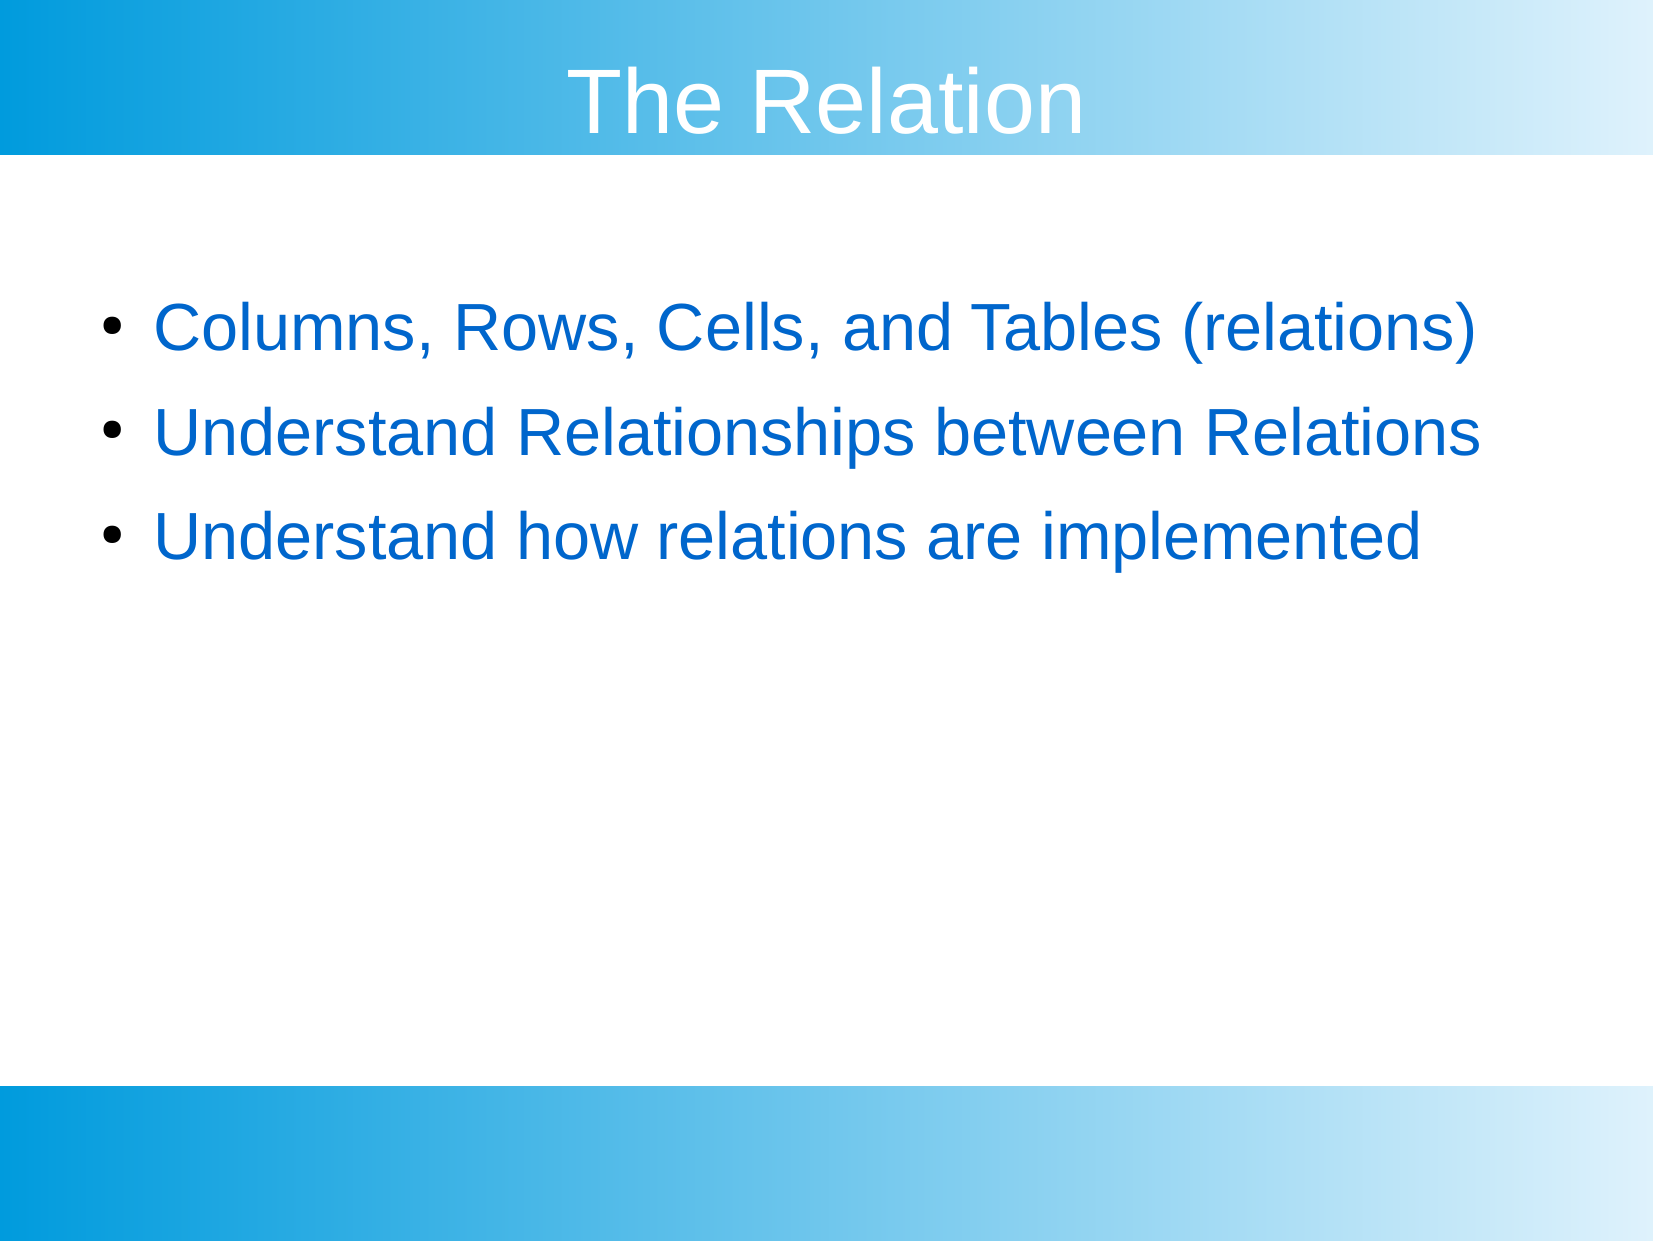

# The Relation
Columns, Rows, Cells, and Tables (relations)
Understand Relationships between Relations
Understand how relations are implemented